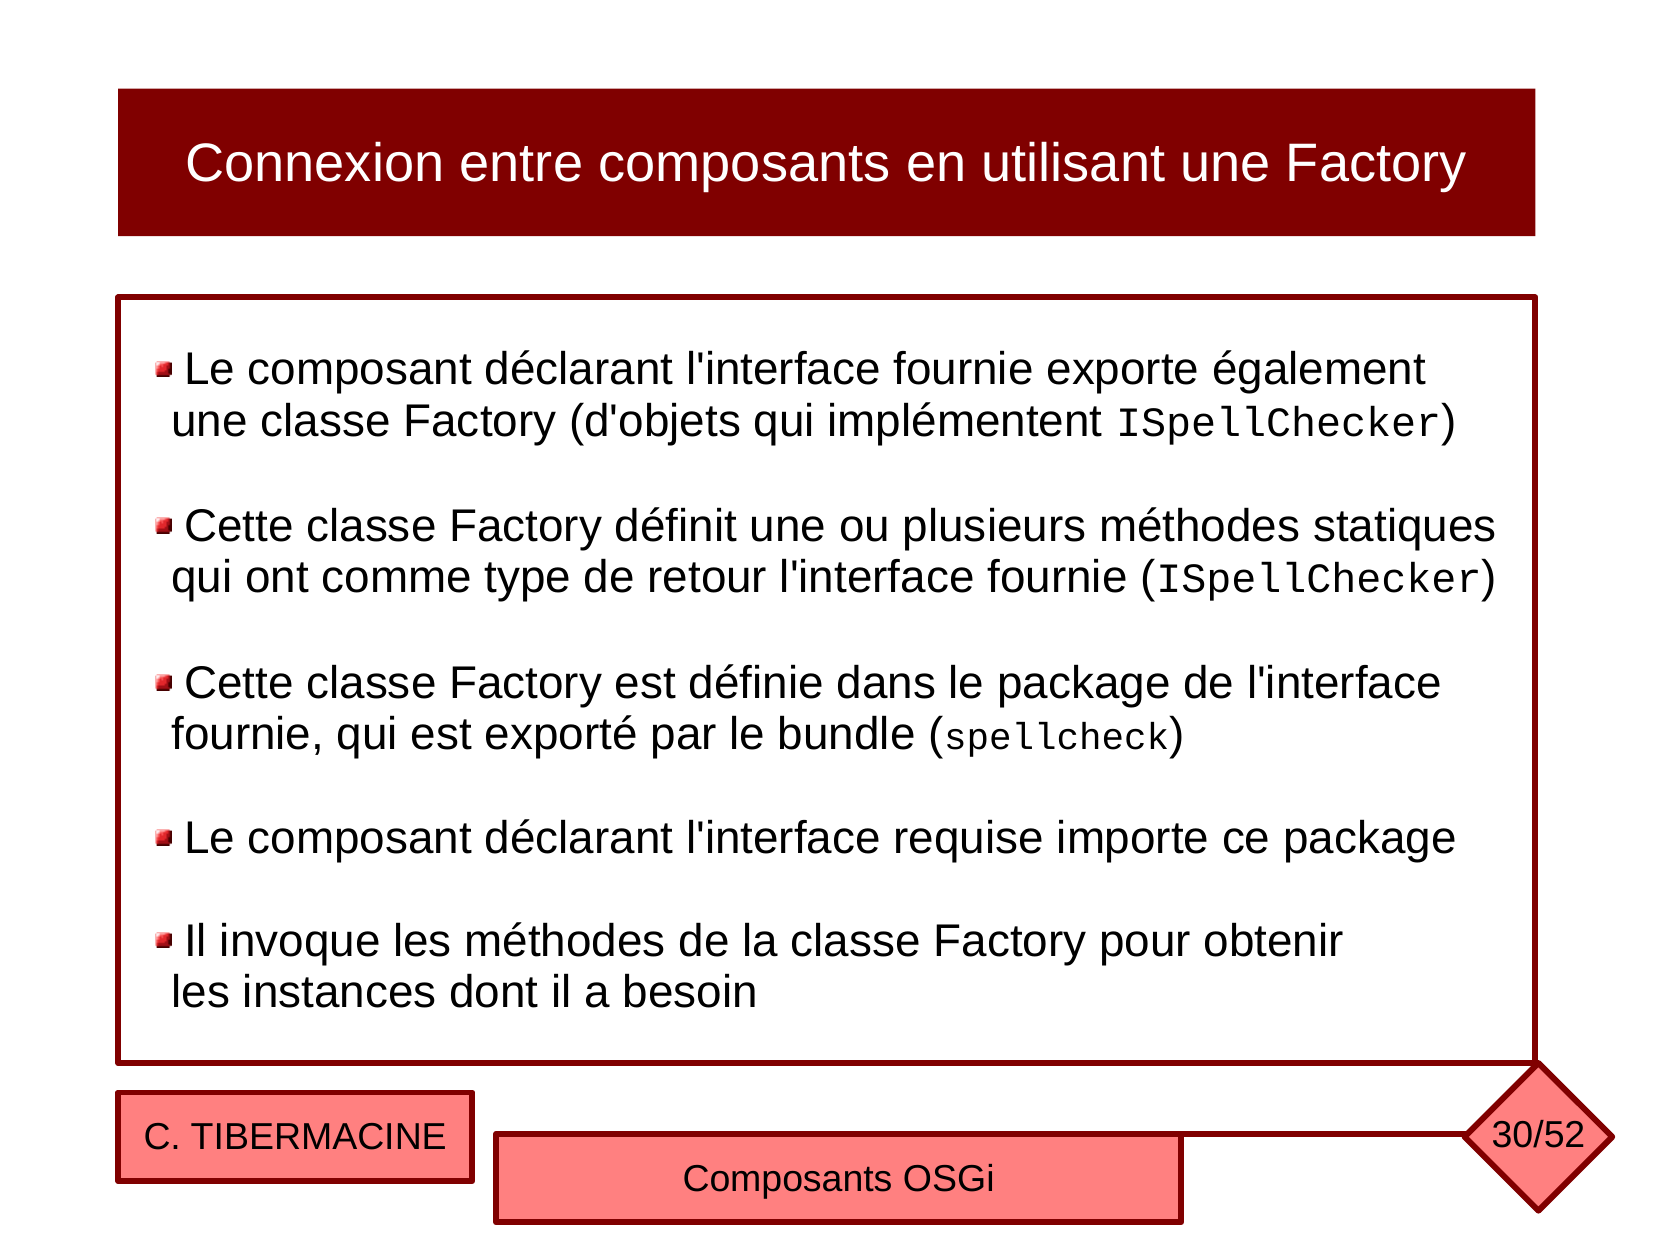

Connexion entre composants en utilisant une Factory
 Le composant déclarant l'interface fournie exporte également
une classe Factory (d'objets qui implémentent ISpellChecker)
 Cette classe Factory définit une ou plusieurs méthodes statiques
qui ont comme type de retour l'interface fournie (ISpellChecker)
 Cette classe Factory est définie dans le package de l'interface
fournie, qui est exporté par le bundle (spellcheck)
 Le composant déclarant l'interface requise importe ce package
 Il invoque les méthodes de la classe Factory pour obtenir
les instances dont il a besoin
C. TIBERMACINE
Composants OSGi